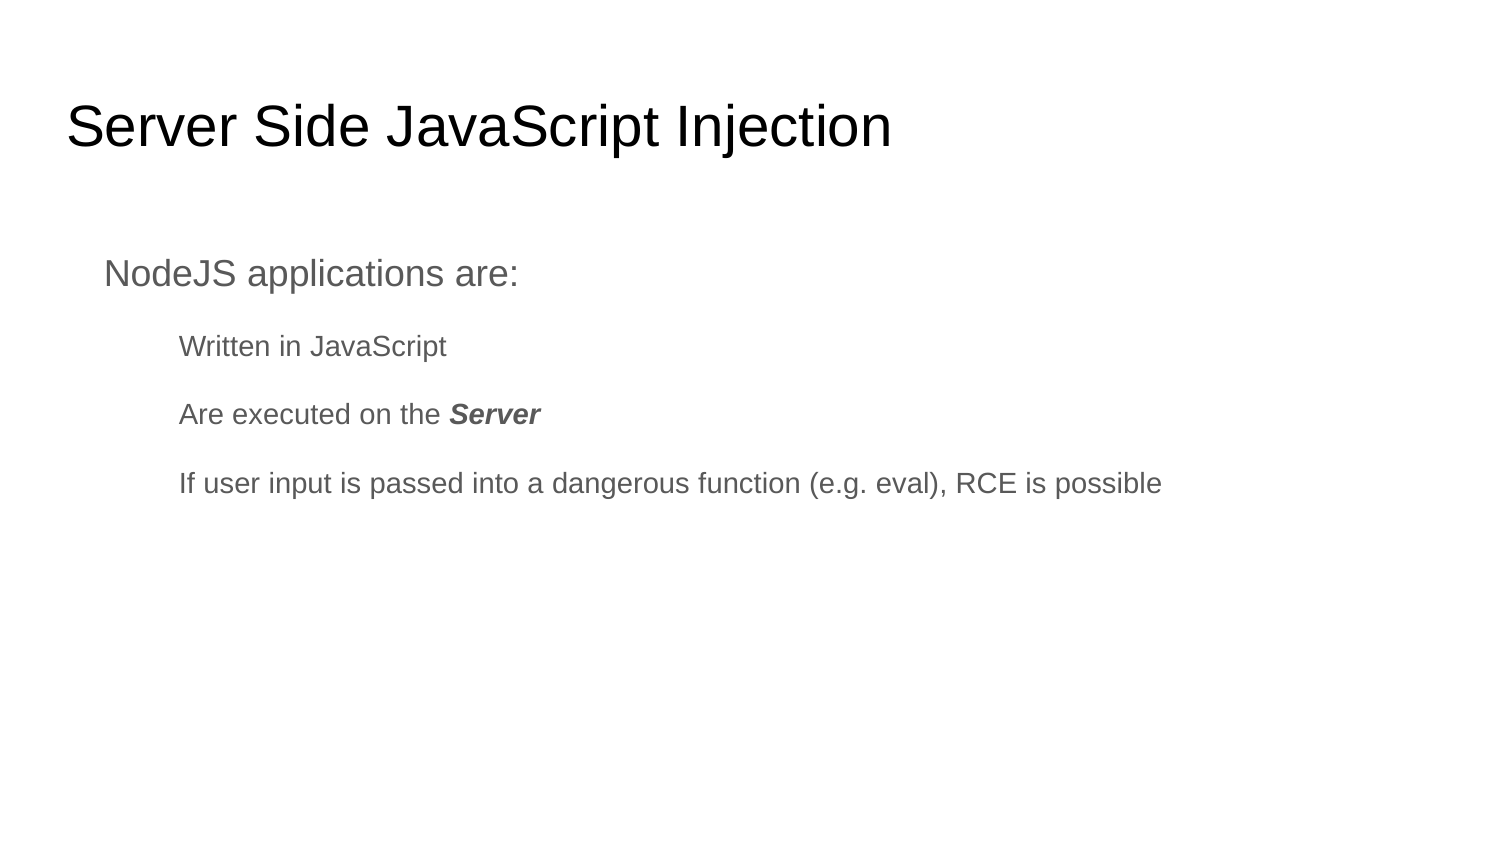

Server Side JavaScript Injection
# NodeJS applications are:
Written in JavaScript
Are executed on the Server
If user input is passed into a dangerous function (e.g. eval), RCE is possible